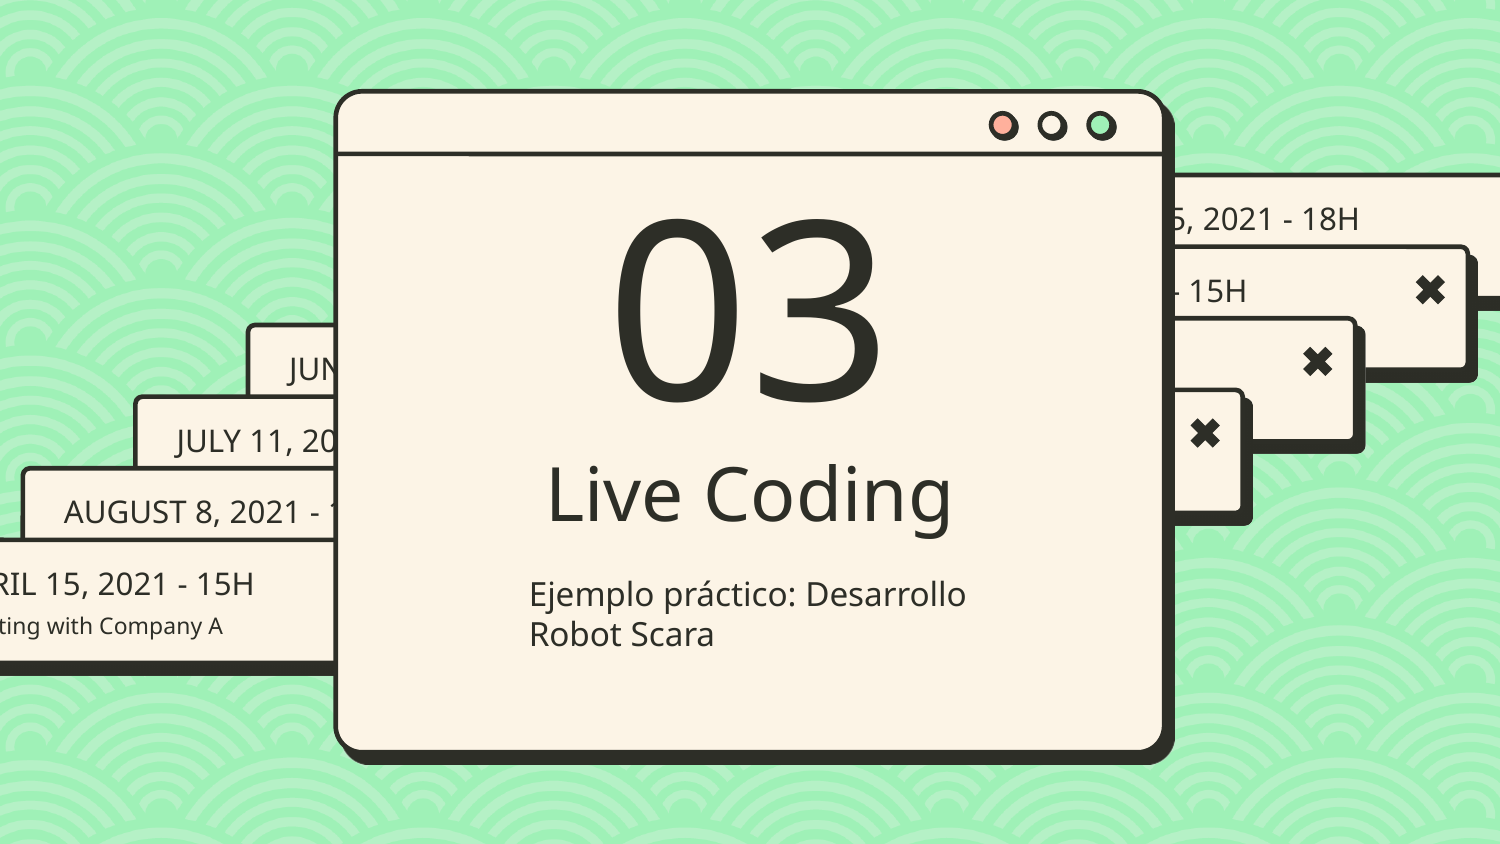

# 03
Live Coding
Ejemplo práctico: Desarrollo Robot Scara